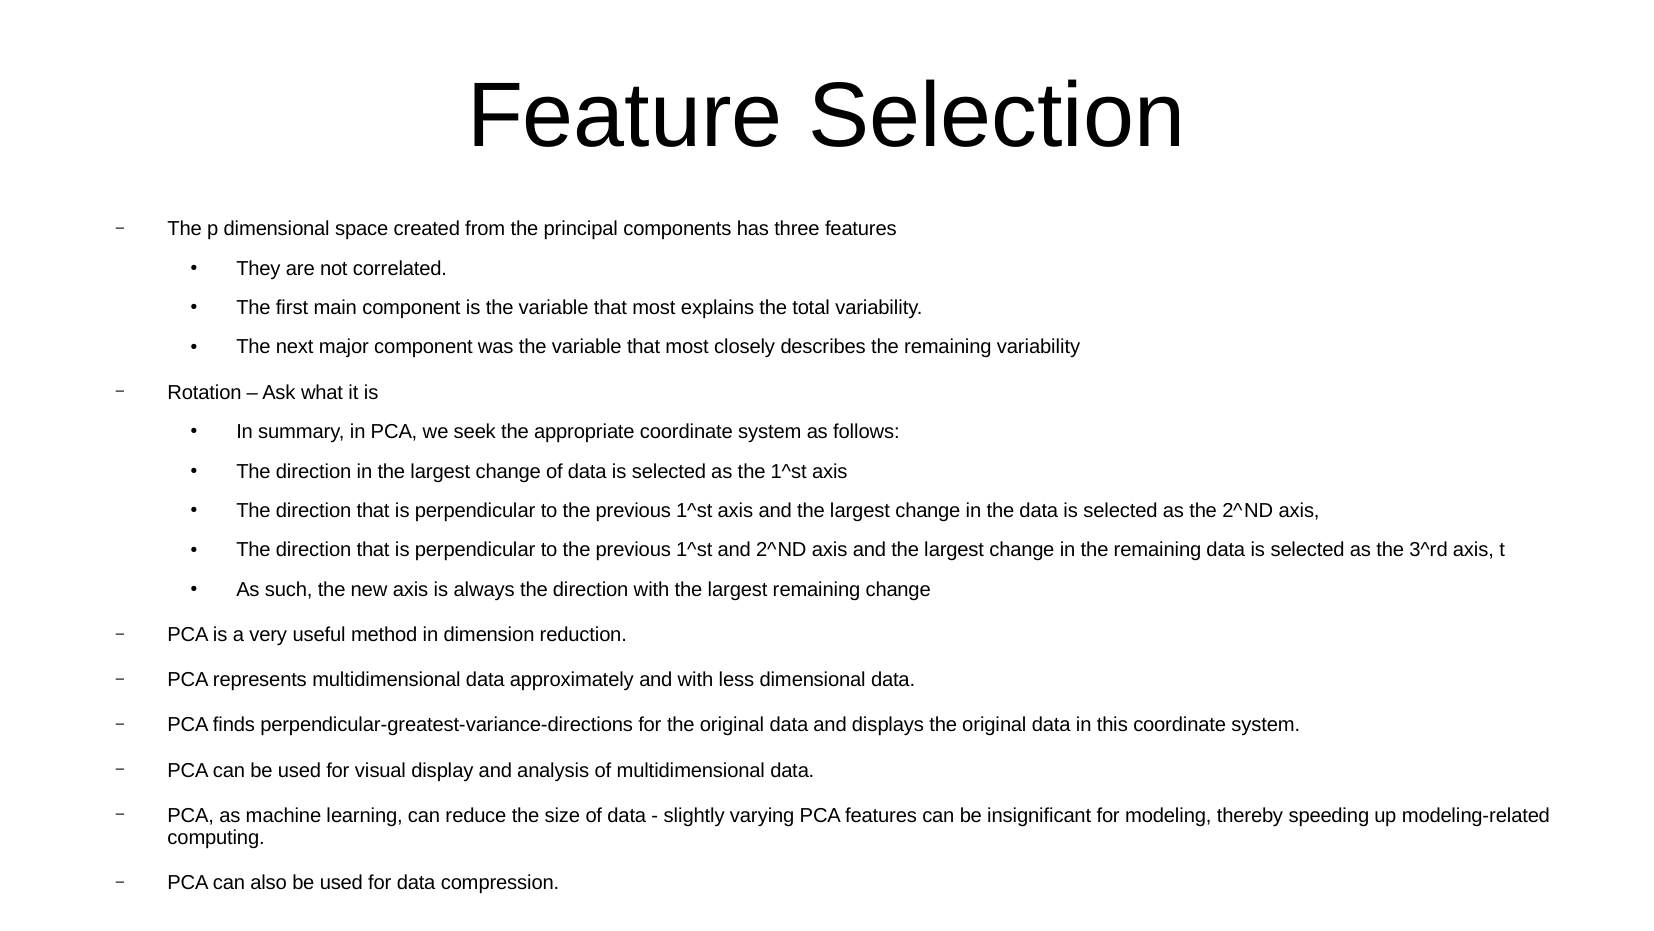

# Feature Selection
The p dimensional space created from the principal components has three features
They are not correlated.
The first main component is the variable that most explains the total variability.
The next major component was the variable that most closely describes the remaining variability
Rotation – Ask what it is
In summary, in PCA, we seek the appropriate coordinate system as follows:
The direction in the largest change of data is selected as the 1^st axis
The direction that is perpendicular to the previous 1^st axis and the largest change in the data is selected as the 2^ND axis,
The direction that is perpendicular to the previous 1^st and 2^ND axis and the largest change in the remaining data is selected as the 3^rd axis, t
As such, the new axis is always the direction with the largest remaining change
PCA is a very useful method in dimension reduction.
PCA represents multidimensional data approximately and with less dimensional data.
PCA finds perpendicular-greatest-variance-directions for the original data and displays the original data in this coordinate system.
PCA can be used for visual display and analysis of multidimensional data.
PCA, as machine learning, can reduce the size of data - slightly varying PCA features can be insignificant for modeling, thereby speeding up modeling-related computing.
PCA can also be used for data compression.